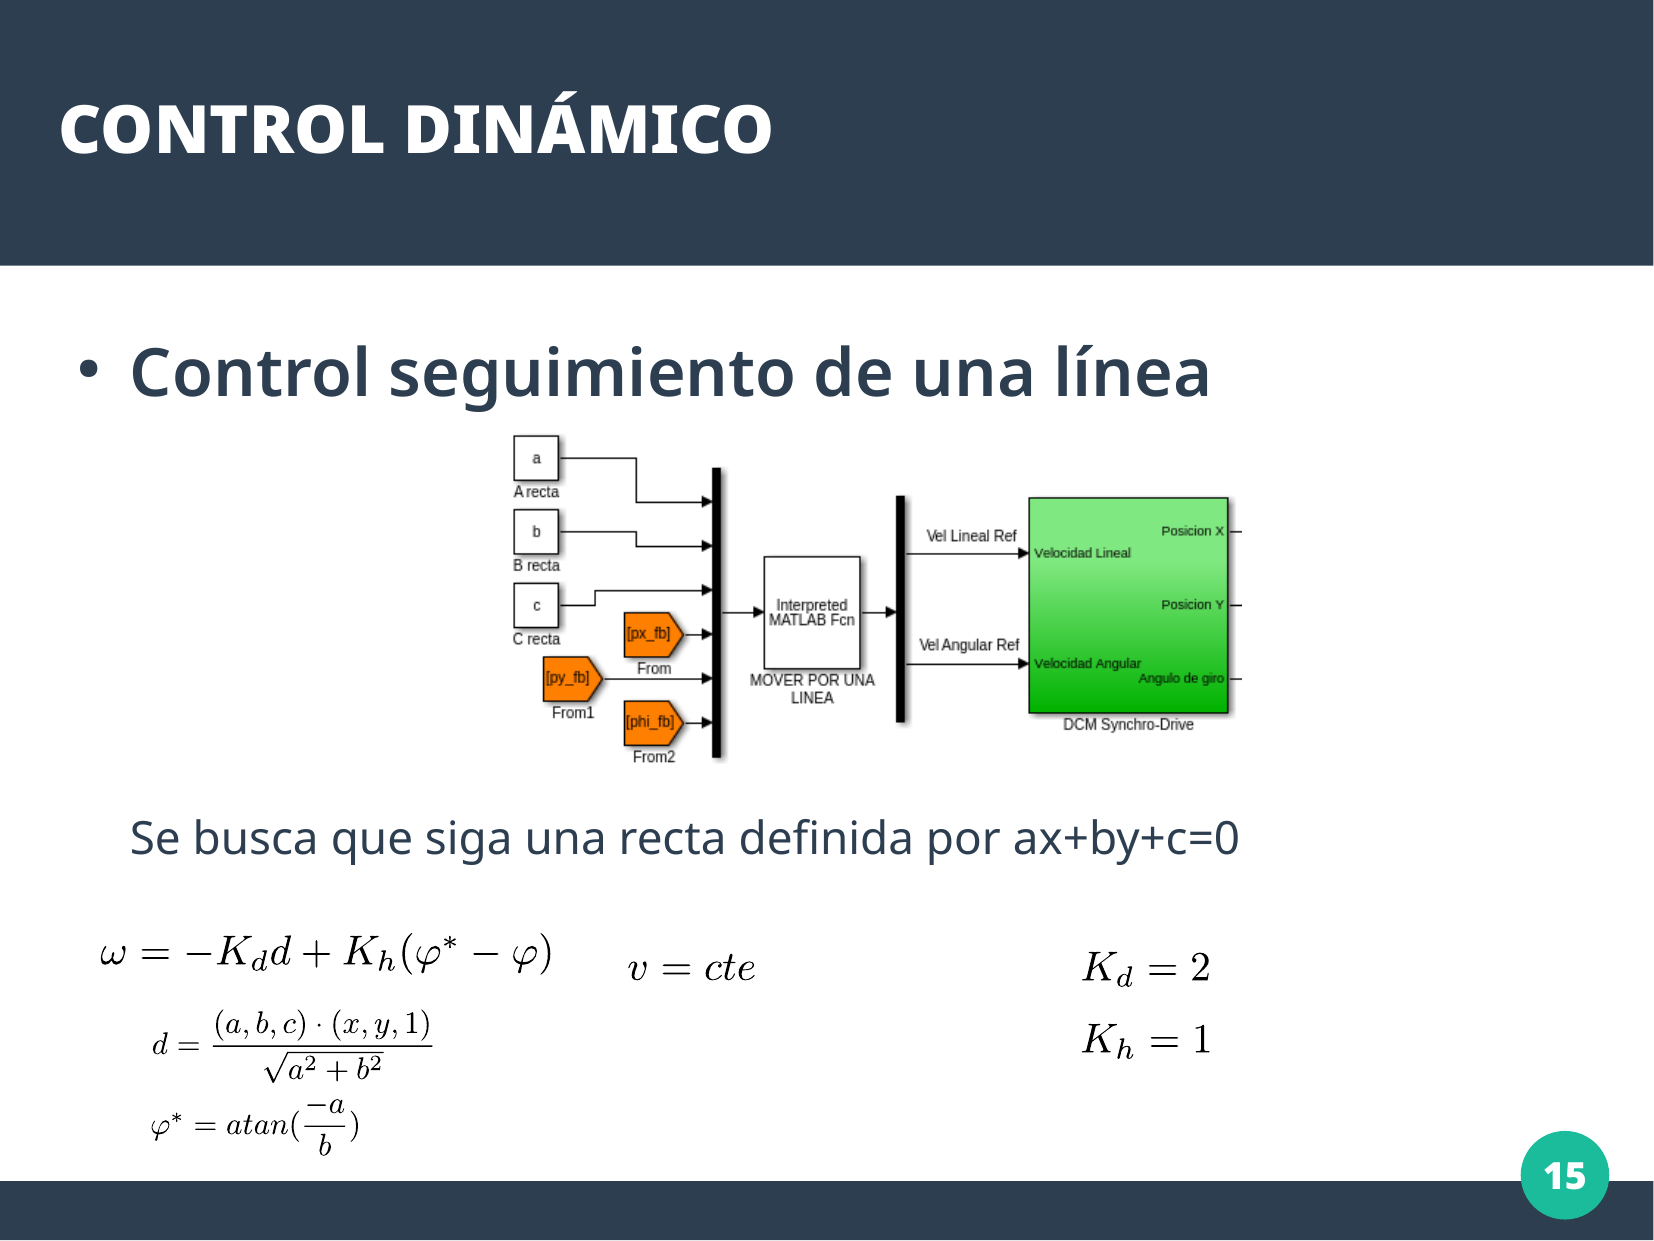

# CONTROL DINÁMICO
Control seguimiento de una línea
Se busca que siga una recta definida por ax+by+c=0
15